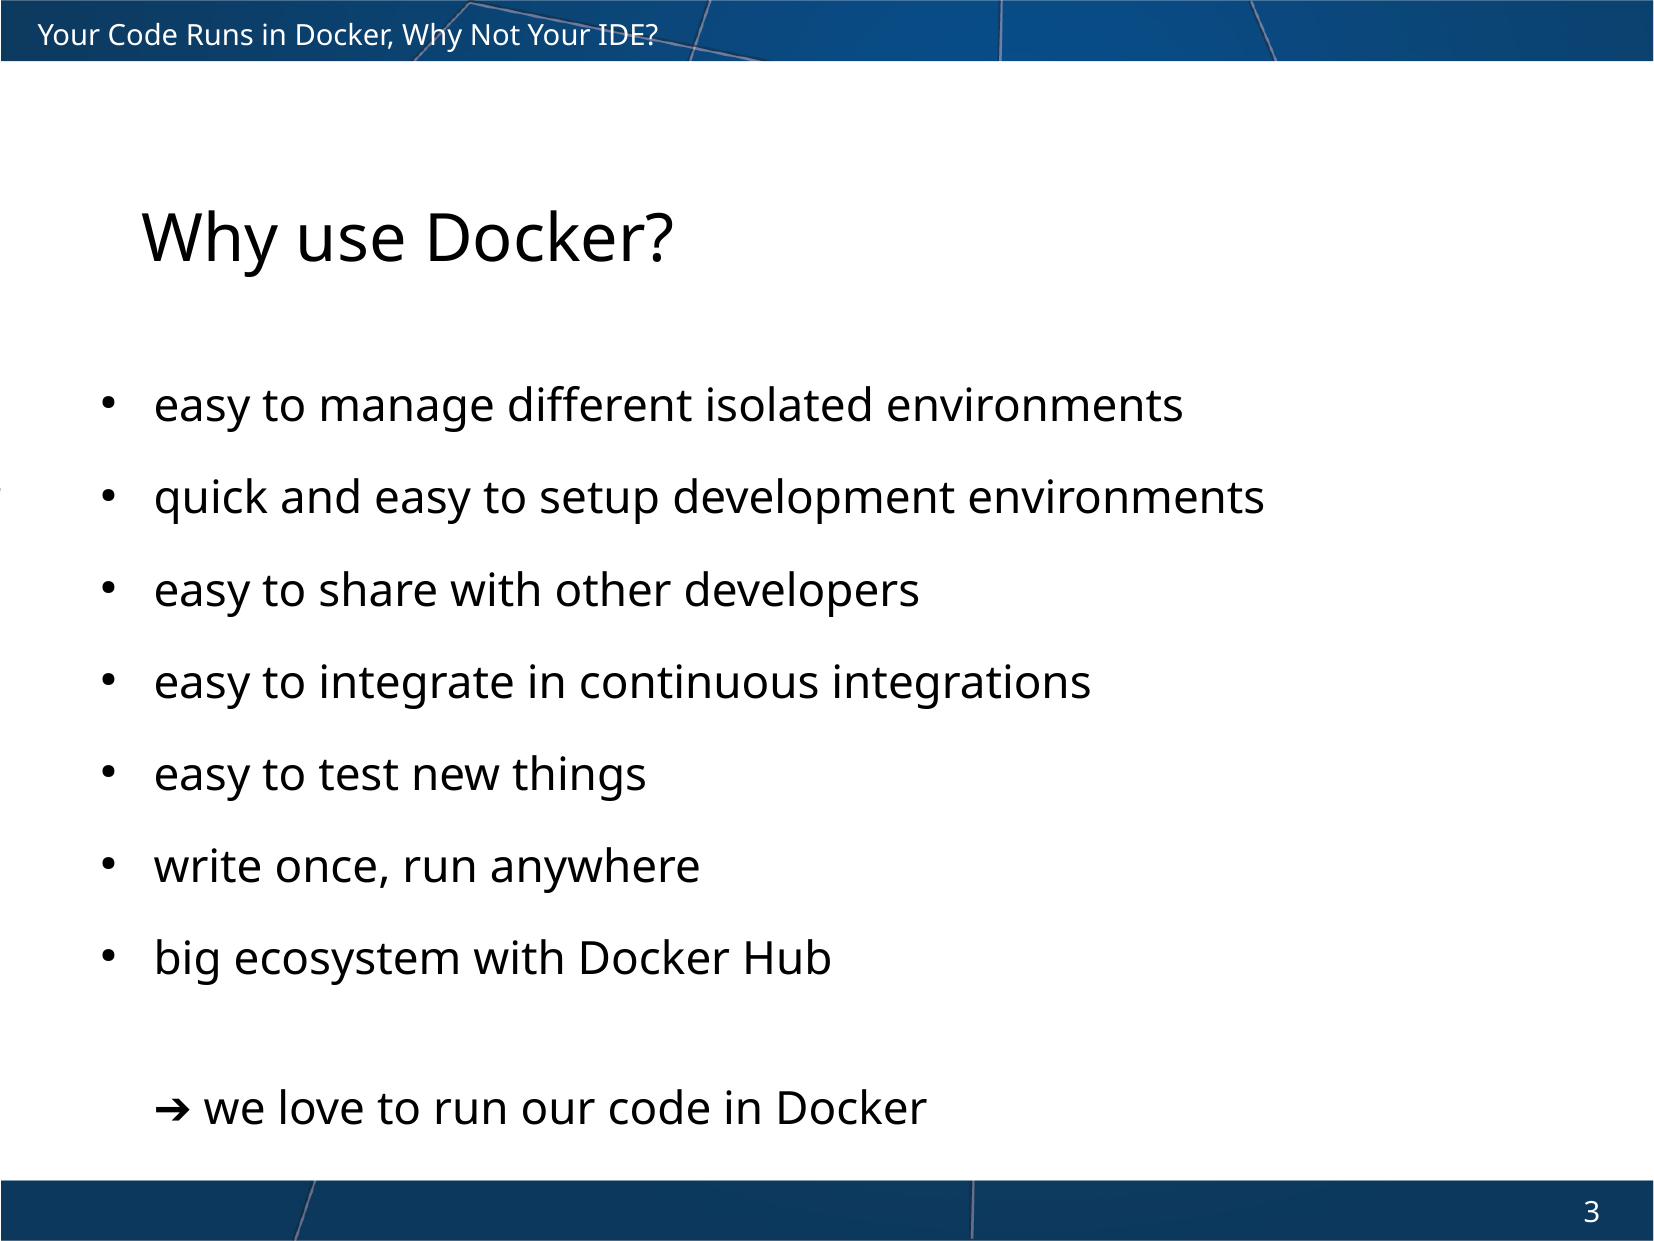

# Why use Docker?
easy to manage different isolated environments
quick and easy to setup development environments
easy to share with other developers
easy to integrate in continuous integrations
easy to test new things
write once, run anywhere
big ecosystem with Docker Hub
➔ we love to run our code in Docker
3